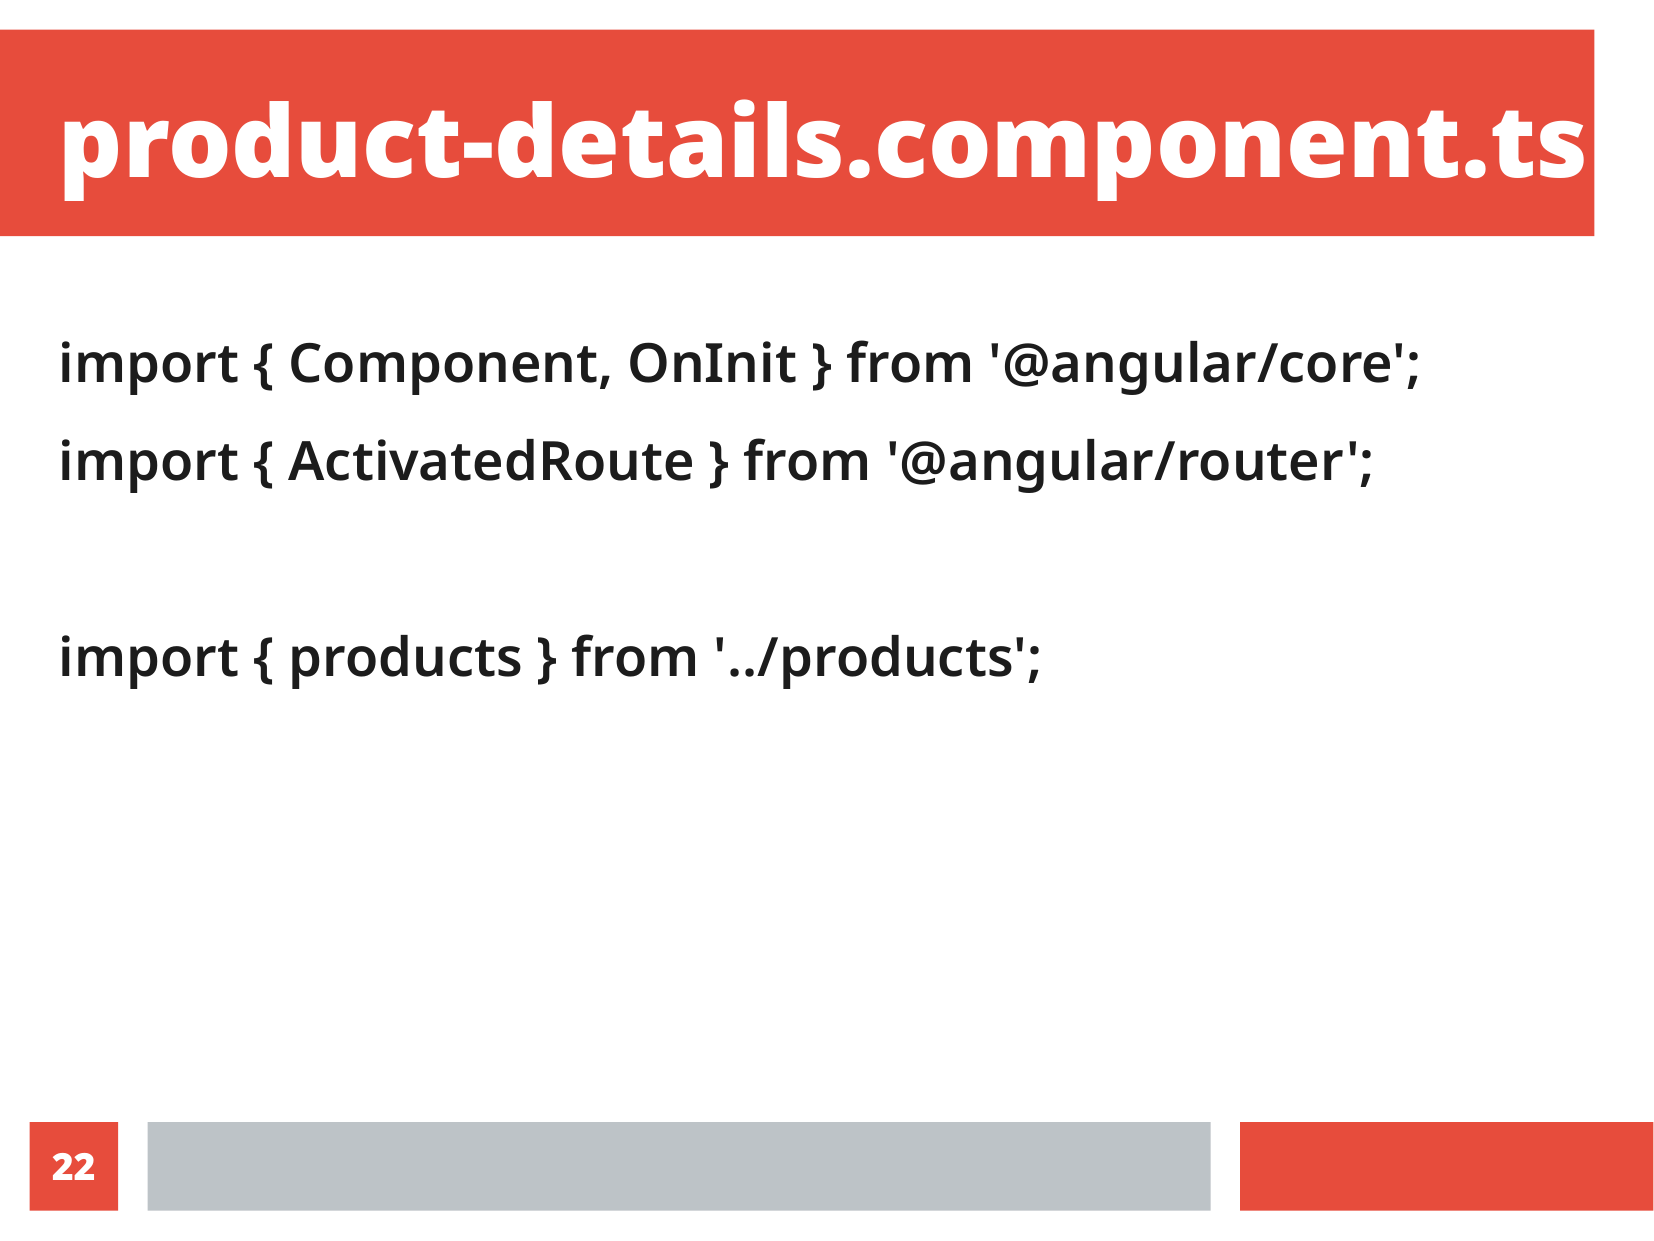

# product-details.component.ts
import { Component, OnInit } from '@angular/core';
import { ActivatedRoute } from '@angular/router';
import { products } from '../products';
22